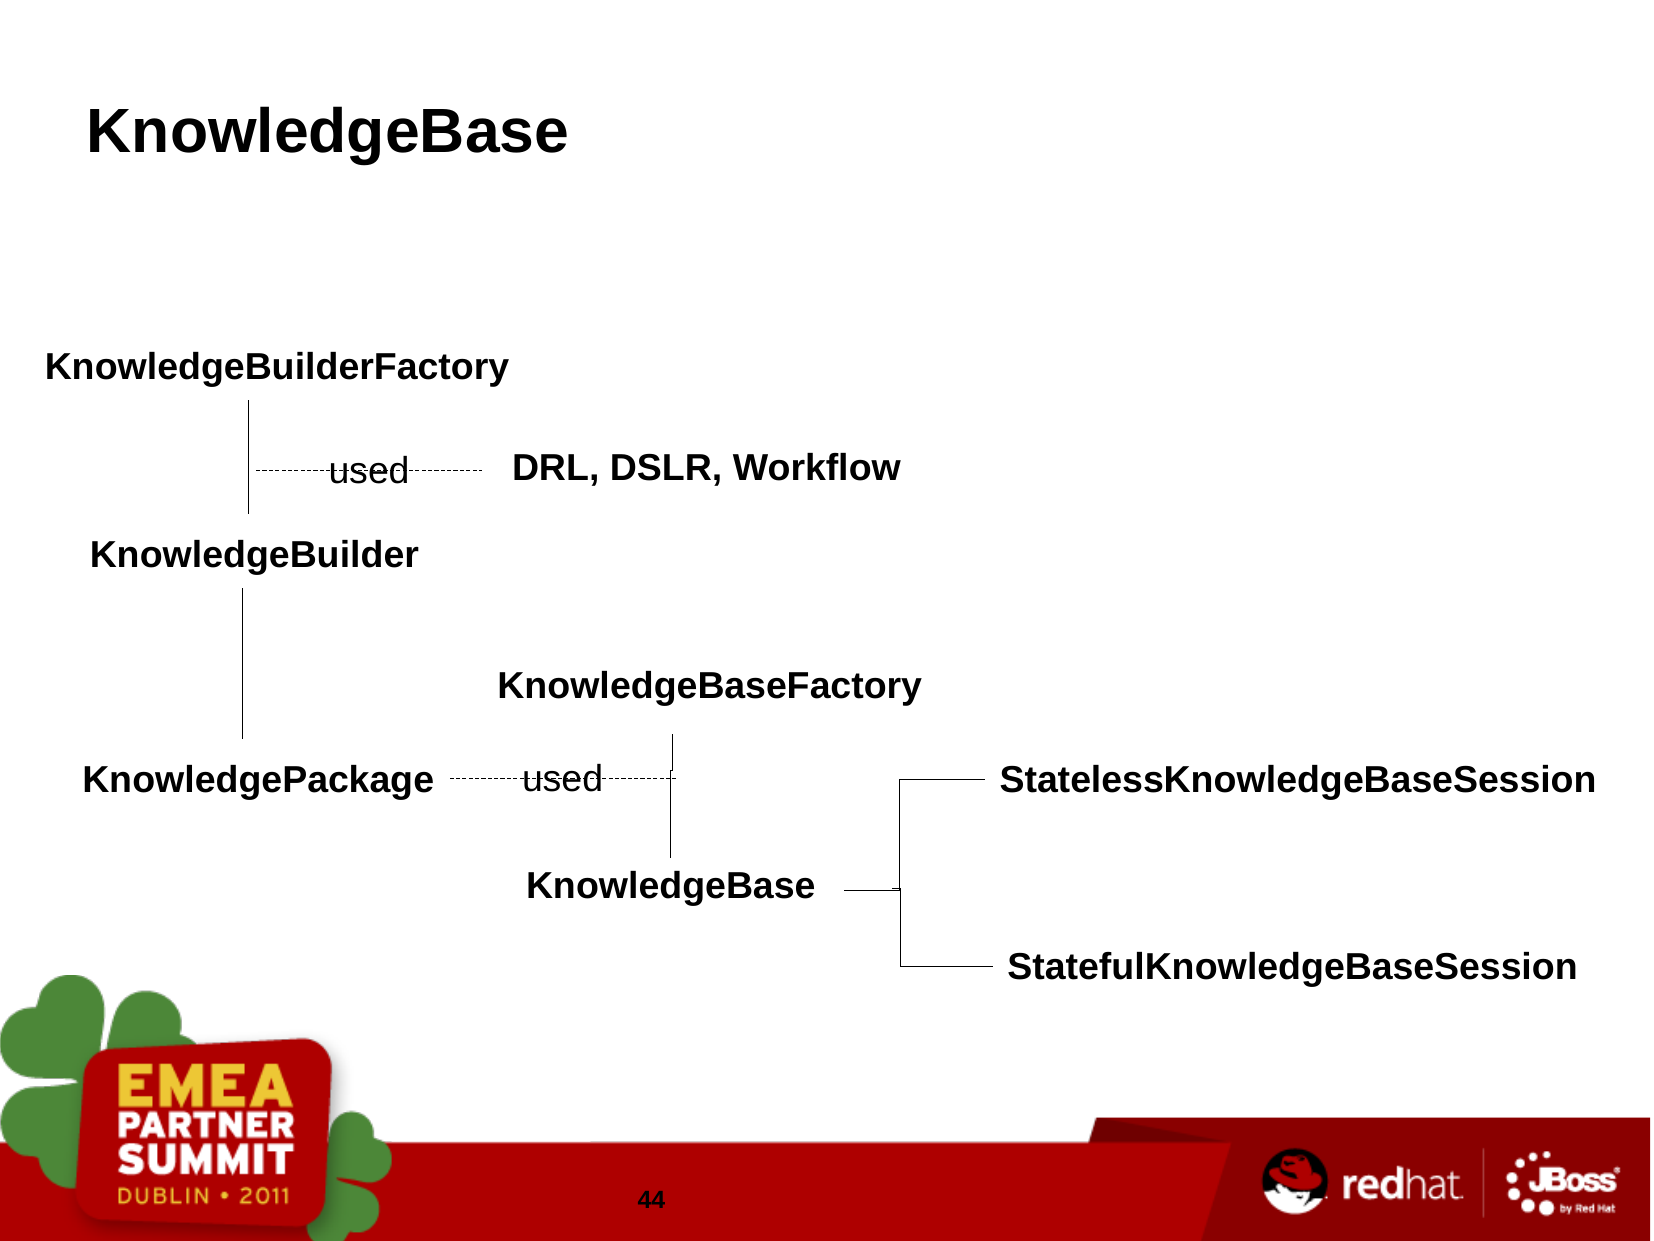

# KnowledgeBase
KnowledgeBuilderFactory
DRL, DSLR, Workflow
used
KnowledgeBuilder
KnowledgeBaseFactory
KnowledgePackage
StatelessKnowledgeBaseSession
used
KnowledgeBase
StatefulKnowledgeBaseSession